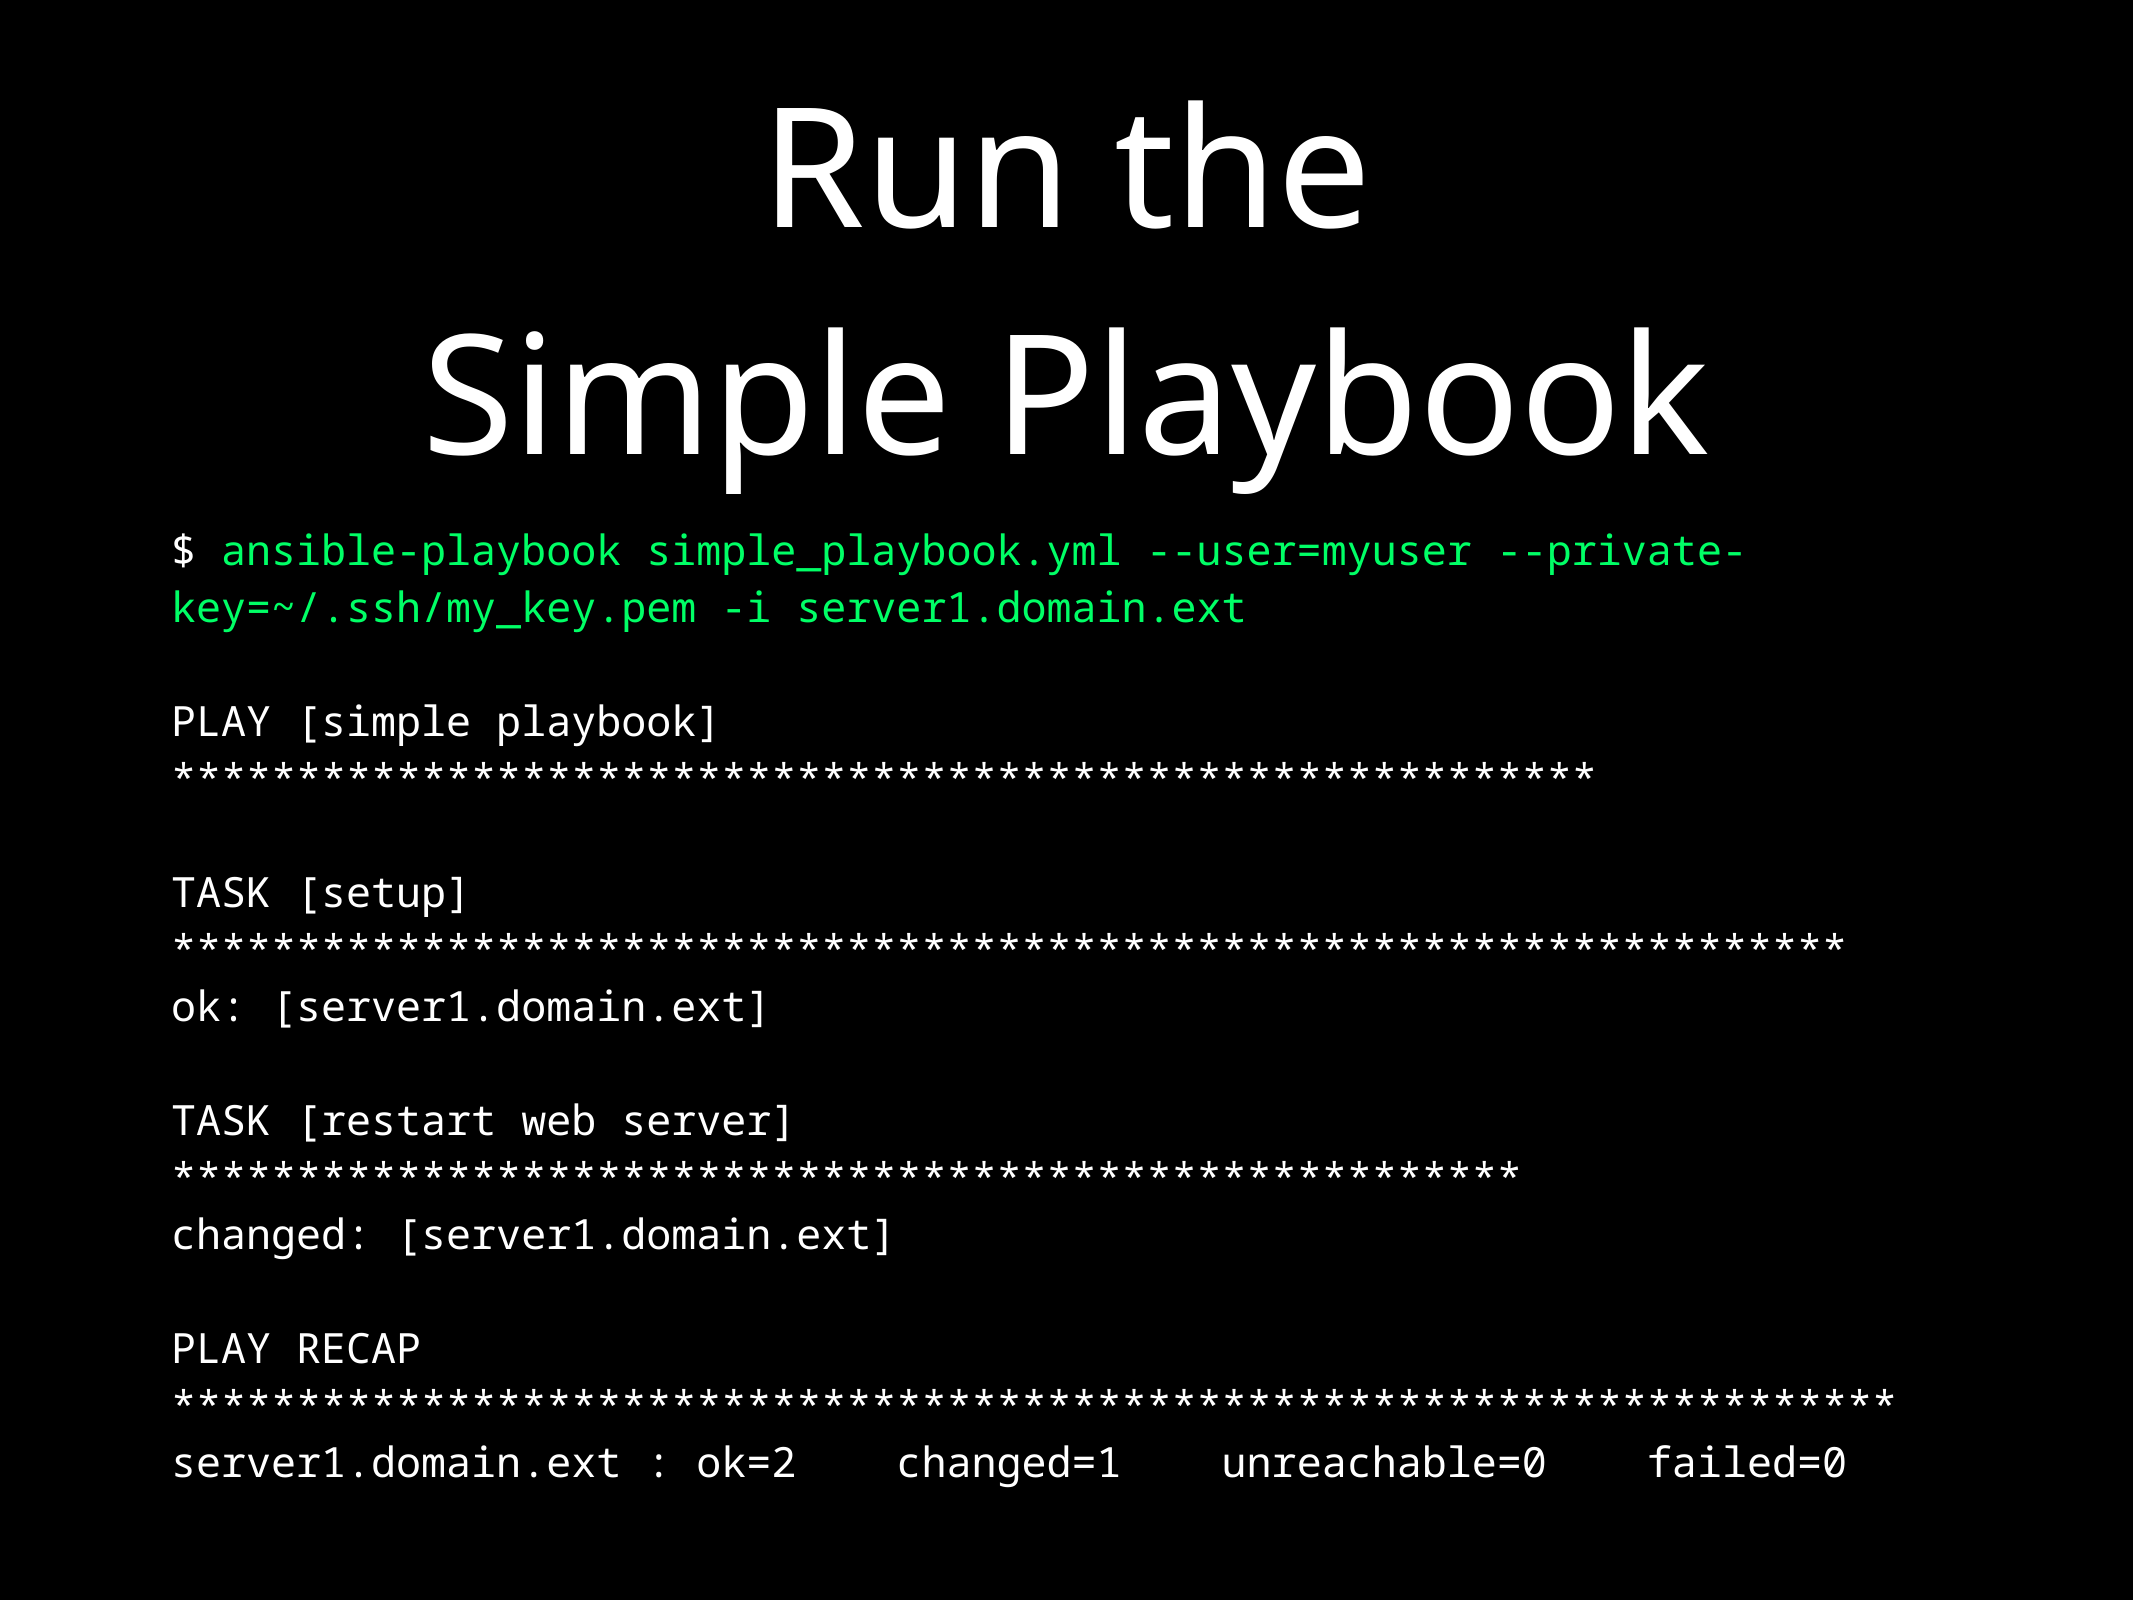

Run the
Simple Playbook
$ ansible-playbook simple_playbook.yml --user=myuser --private-key=~/.ssh/my_key.pem -i server1.domain.ext
PLAY [simple playbook] *********************************************************
TASK [setup] *******************************************************************
ok: [server1.domain.ext]
TASK [restart web server] ******************************************************
changed: [server1.domain.ext]
PLAY RECAP *********************************************************************
server1.domain.ext : ok=2 changed=1 unreachable=0 failed=0